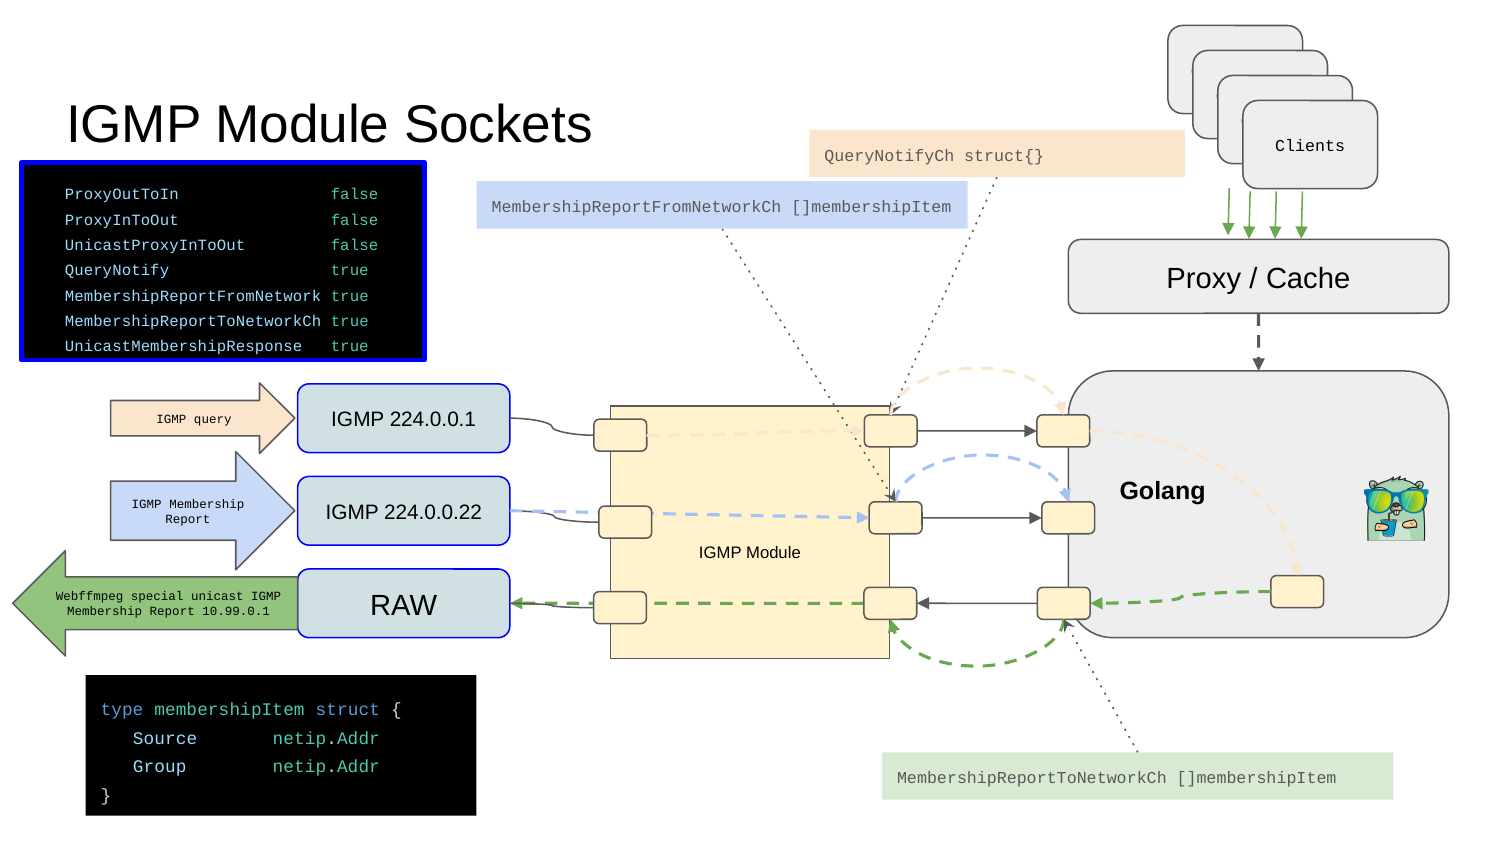

Clients
Clients
# IGMP Module Sockets
Clients
Clients
QueryNotifyCh struct{}
 ProxyOutToIn false
 ProxyInToOut false
 UnicastProxyInToOut false
 QueryNotify true
 MembershipReportFromNetwork true
 MembershipReportToNetworkCh true
 UnicastMembershipResponse true
MembershipReportFromNetworkCh []membershipItem
Proxy / Cache
IGMP query
IGMP 224.0.0.1
IGMP Module
IGMP Membership Report
Golang
IGMP 224.0.0.22
Webffmpeg special unicast IGMP Membership Report 10.99.0.1
RAW
type membershipItem struct {
 Source netip.Addr
 Group netip.Addr
}
MembershipReportToNetworkCh []membershipItem